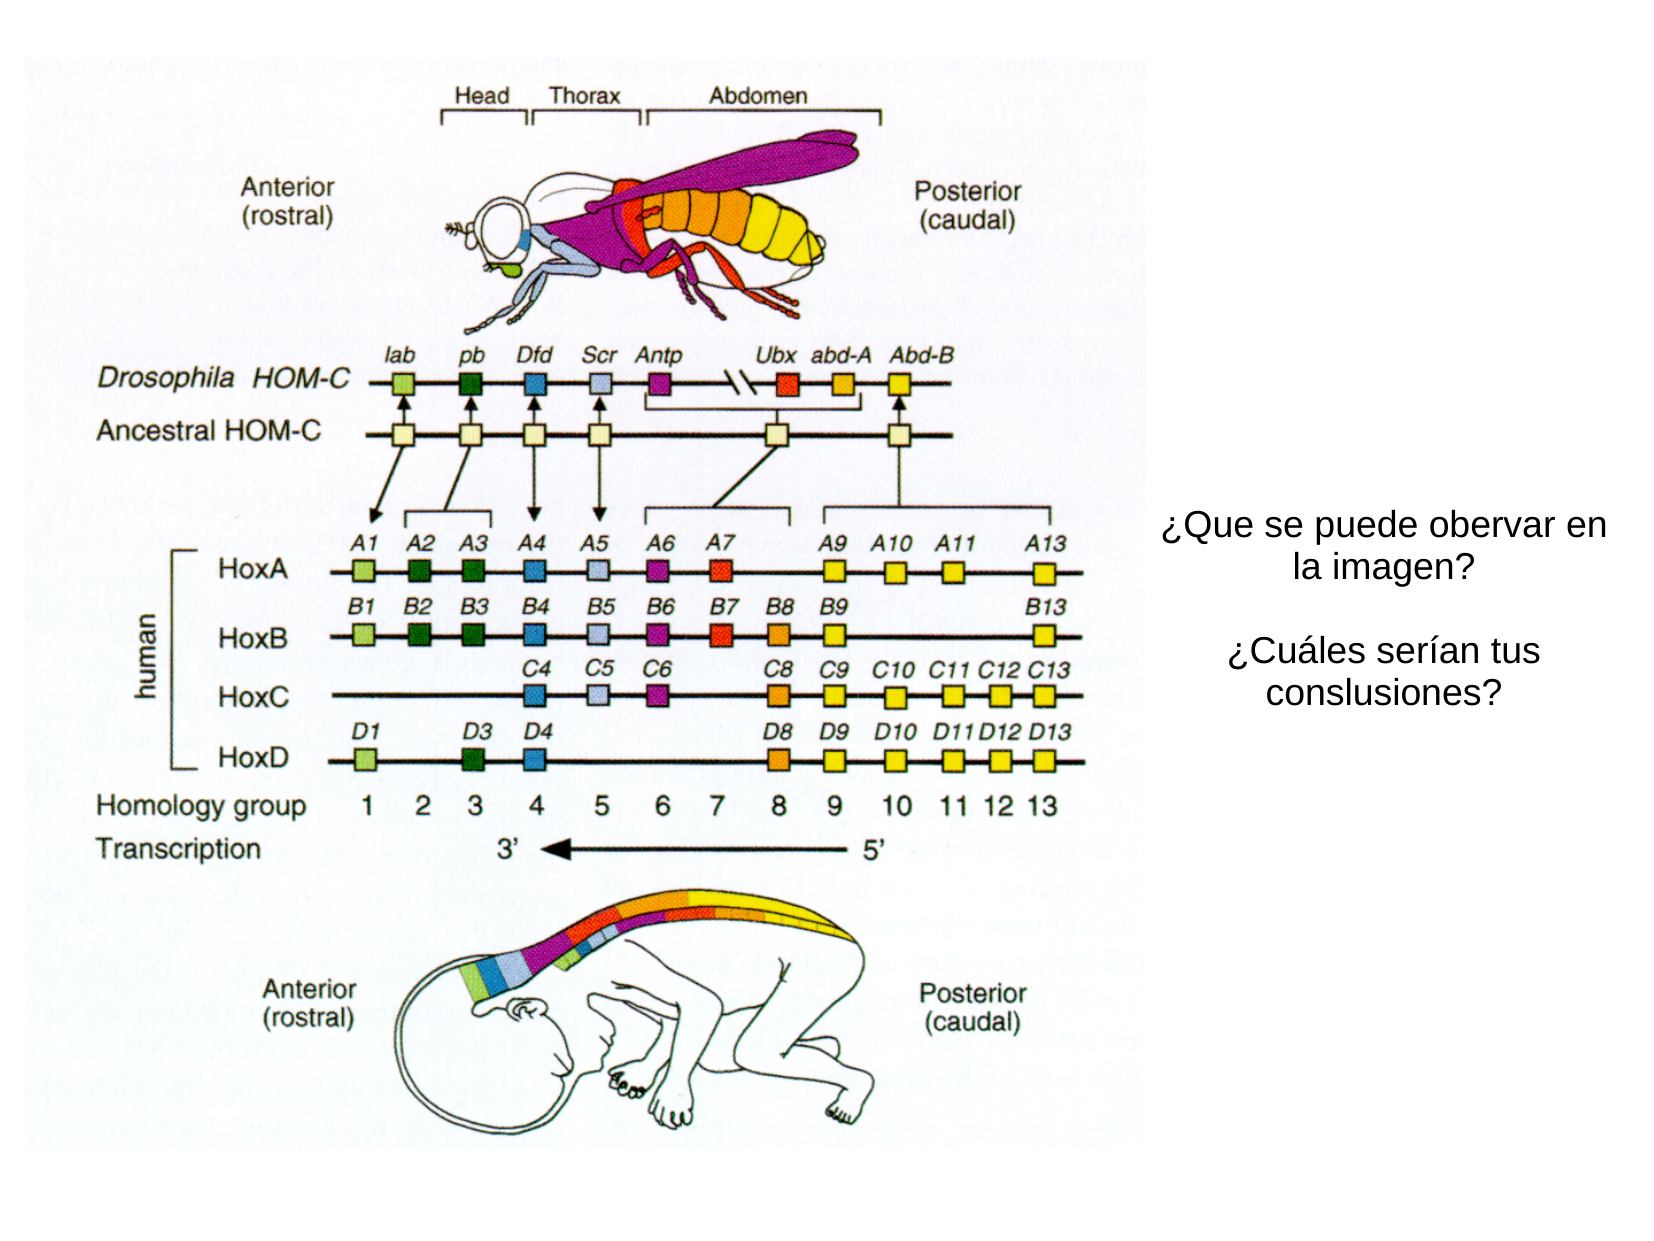

¿Que se puede obervar en la imagen?
¿Cuáles serían tus conslusiones?